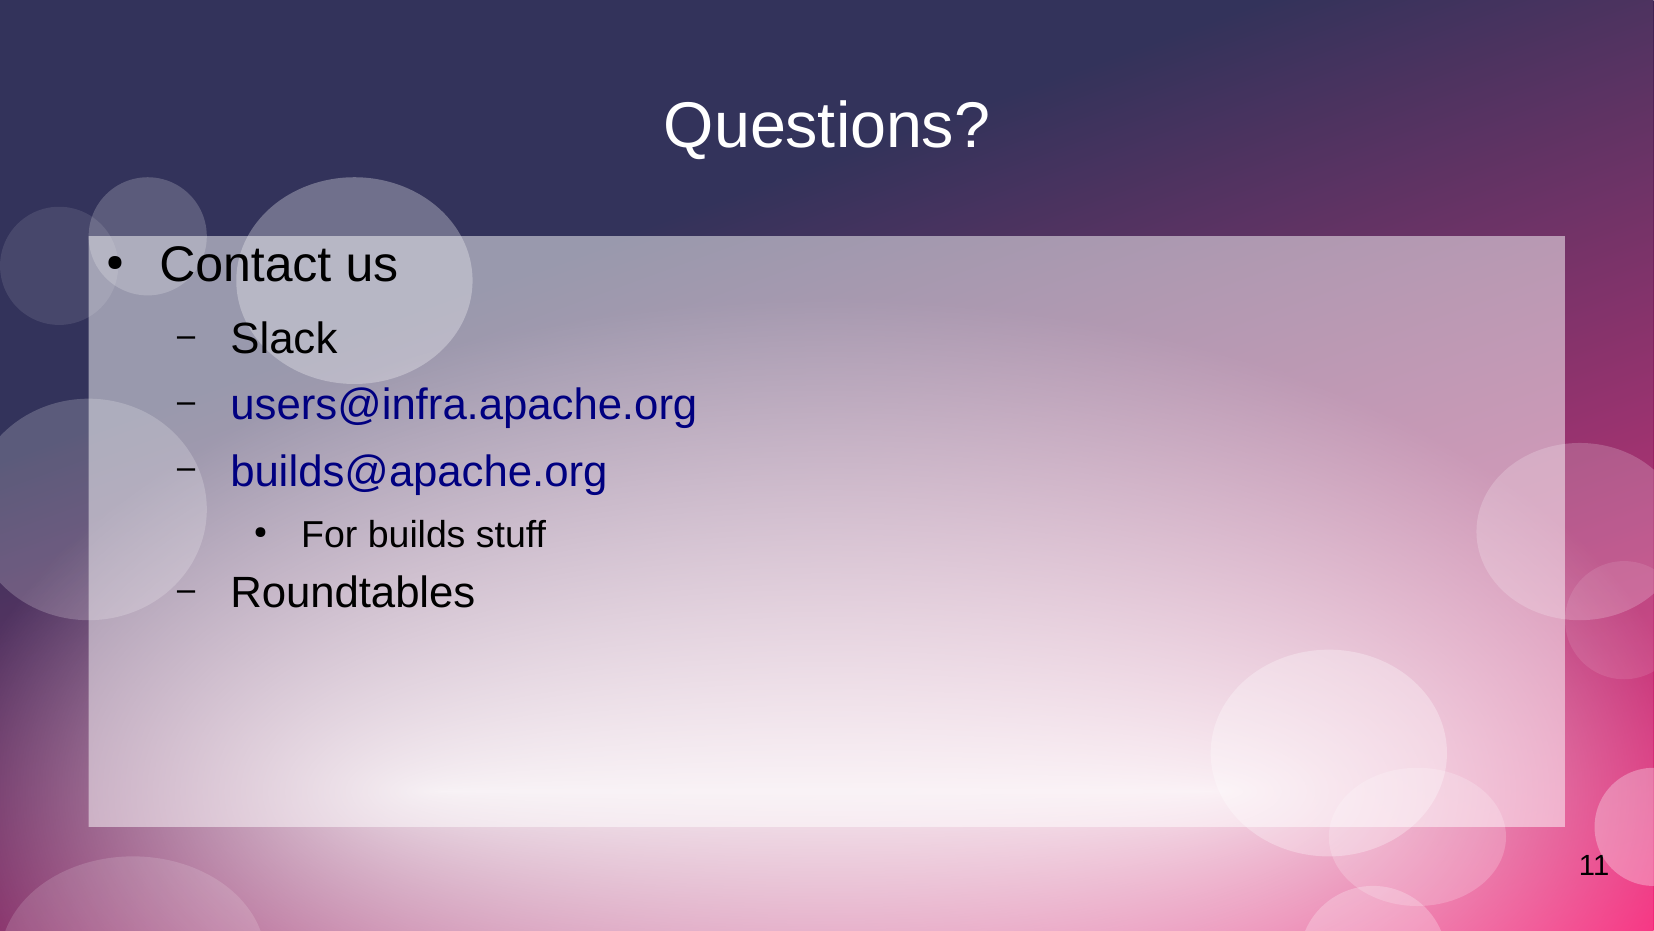

# Questions?
Contact us
Slack
users@infra.apache.org
builds@apache.org
For builds stuff
Roundtables